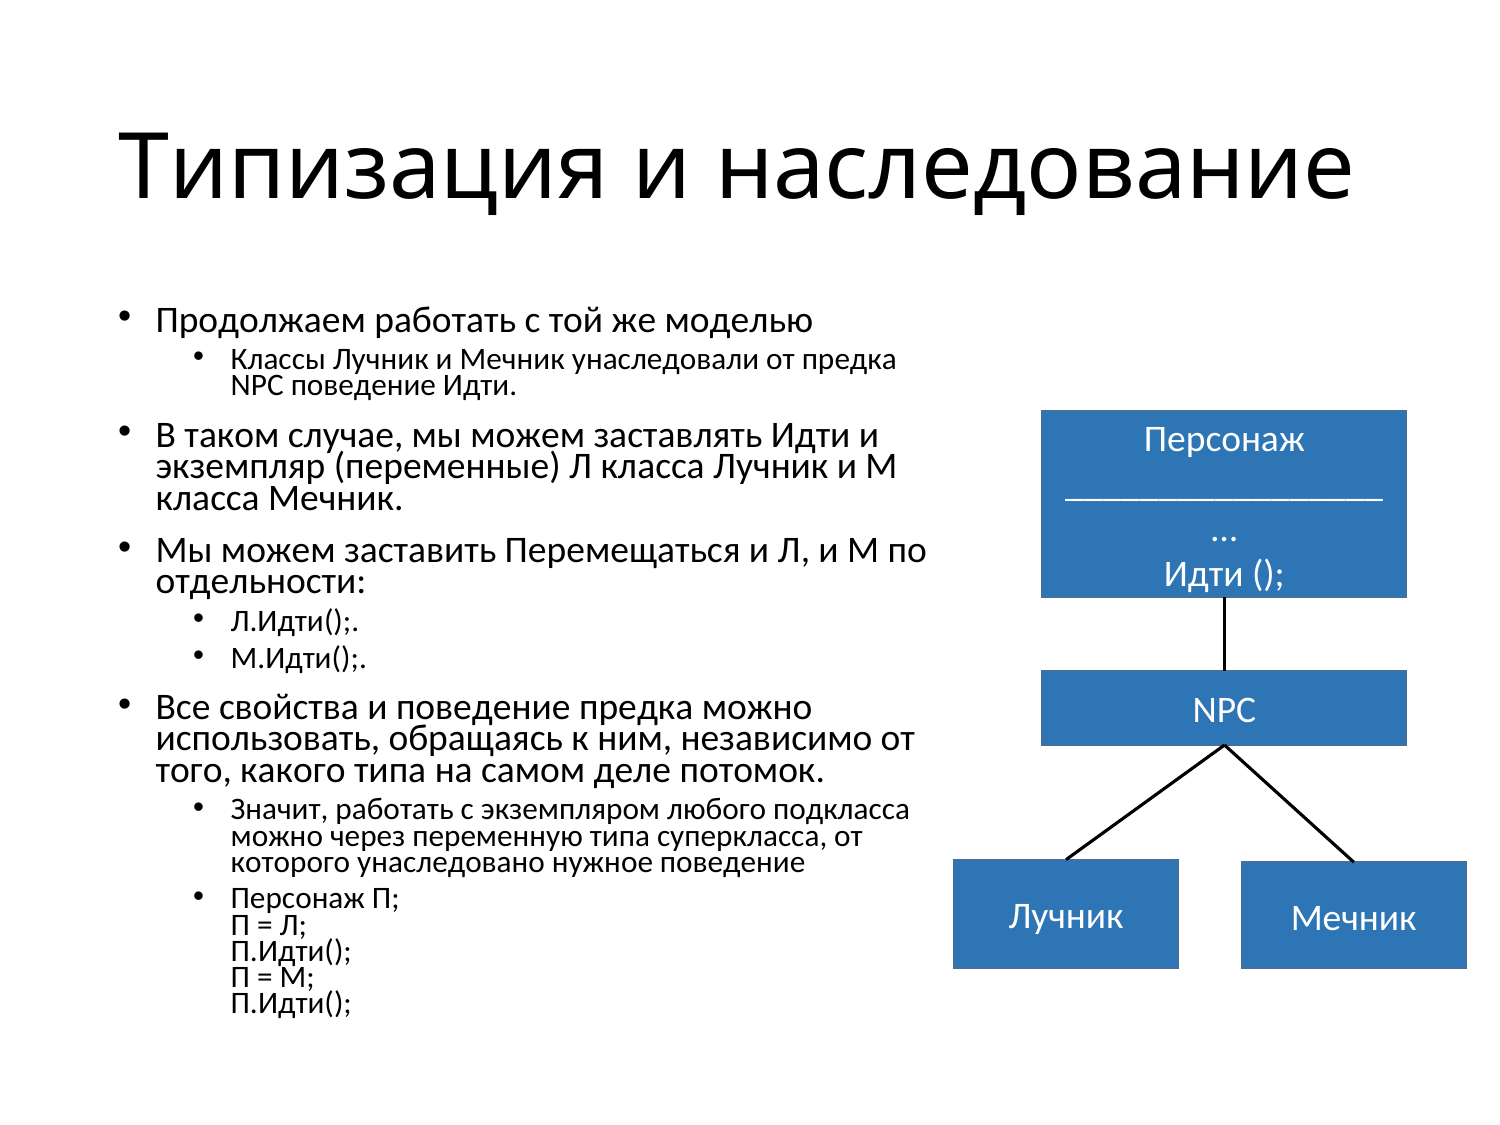

# Типизация и наследование
Продолжаем работать с той же моделью
Классы Лучник и Мечник унаследовали от предка NPC поведение Идти.
В таком случае, мы можем заставлять Идти и экземпляр (переменные) Л класса Лучник и М класса Мечник.
Мы можем заставить Перемещаться и Л, и М по отдельности:
Л.Идти();.
М.Идти();.
Все свойства и поведение предка можно использовать, обращаясь к ним, независимо от того, какого типа на самом деле потомок.
Значит, работать с экземпляром любого подкласса можно через переменную типа суперкласса, от которого унаследовано нужное поведение
Персонаж П;
П = Л;
П.Идти();
П = М;
П.Идти();
Персонаж
_________________
…
Идти ();
NPC
Лучник
Мечник